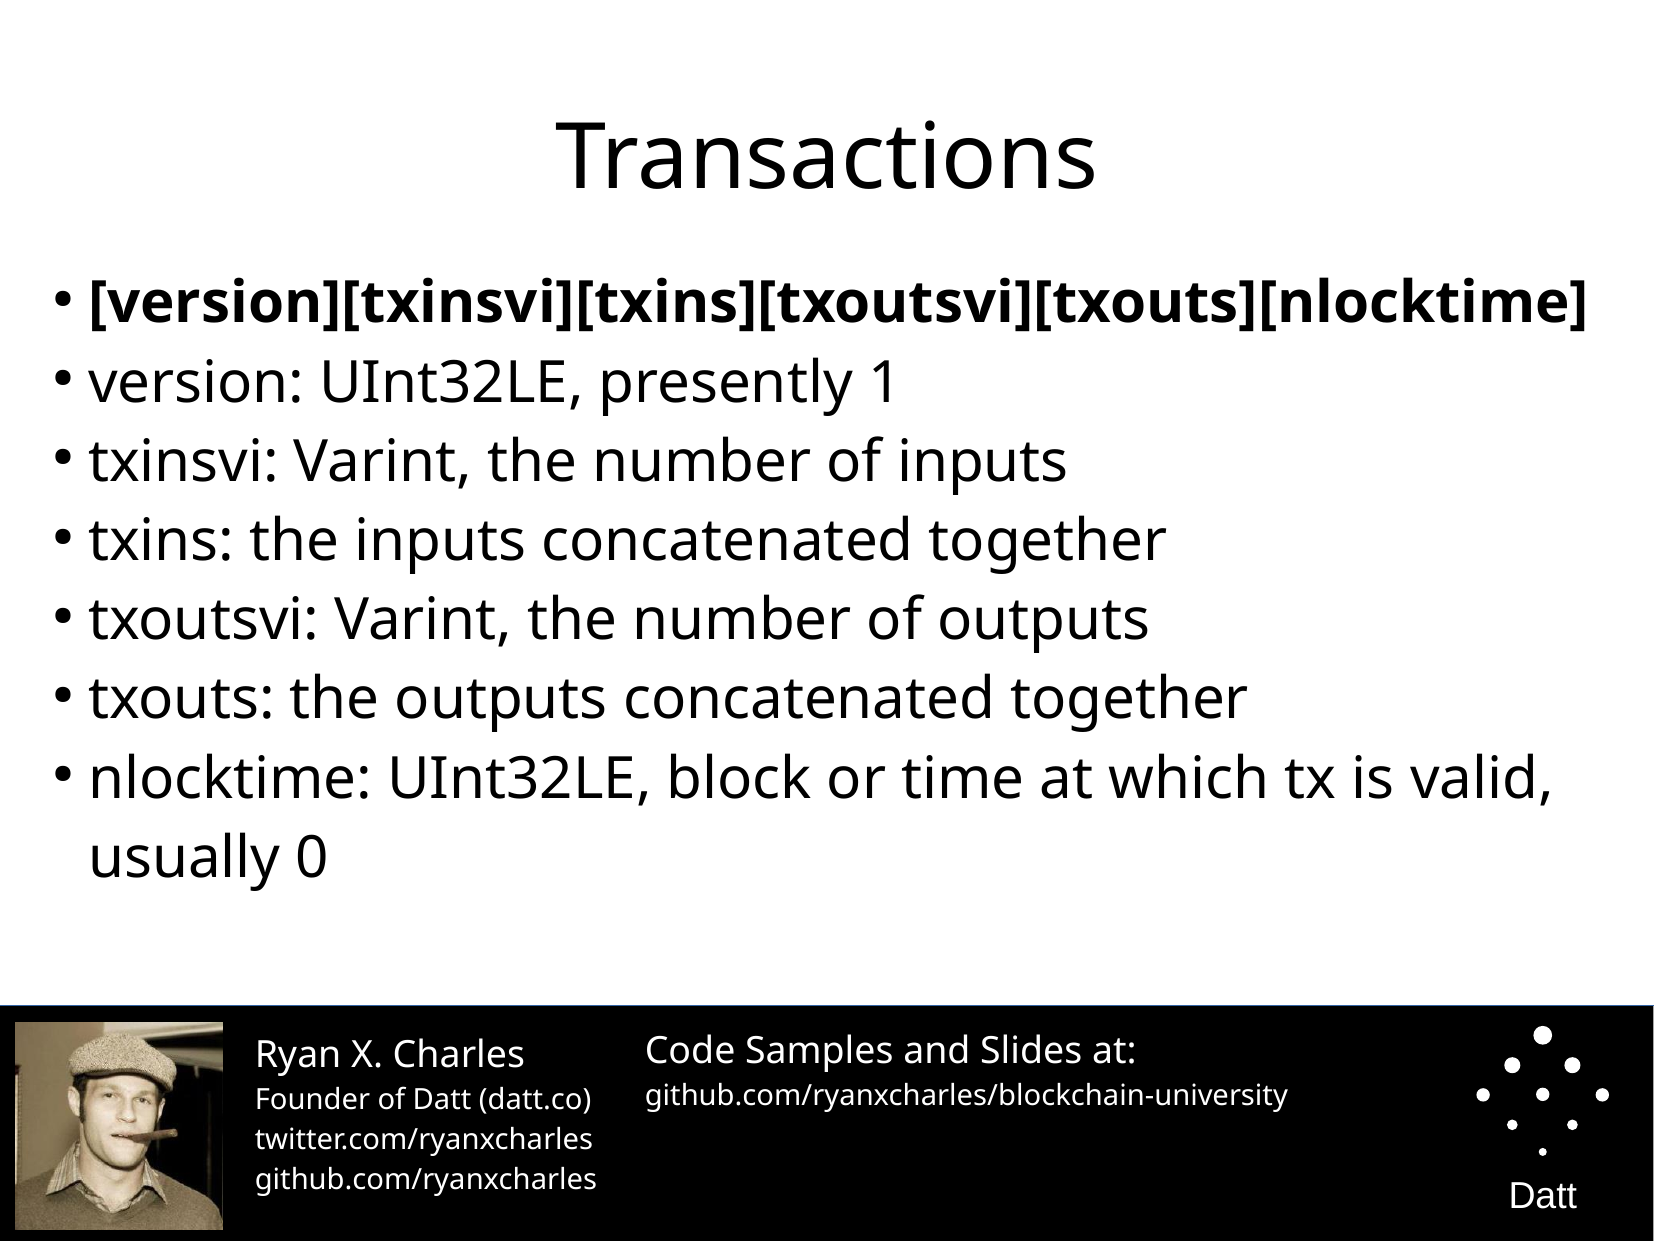

# Transactions
[version][txinsvi][txins][txoutsvi][txouts][nlocktime]
version: UInt32LE, presently 1
txinsvi: Varint, the number of inputs
txins: the inputs concatenated together
txoutsvi: Varint, the number of outputs
txouts: the outputs concatenated together
nlocktime: UInt32LE, block or time at which tx is valid, usually 0
Code Samples and Slides at:
github.com/ryanxcharles/blockchain-university
Ryan X. Charles
Founder of Datt (datt.co)
twitter.com/ryanxcharles
github.com/ryanxcharles
Datt